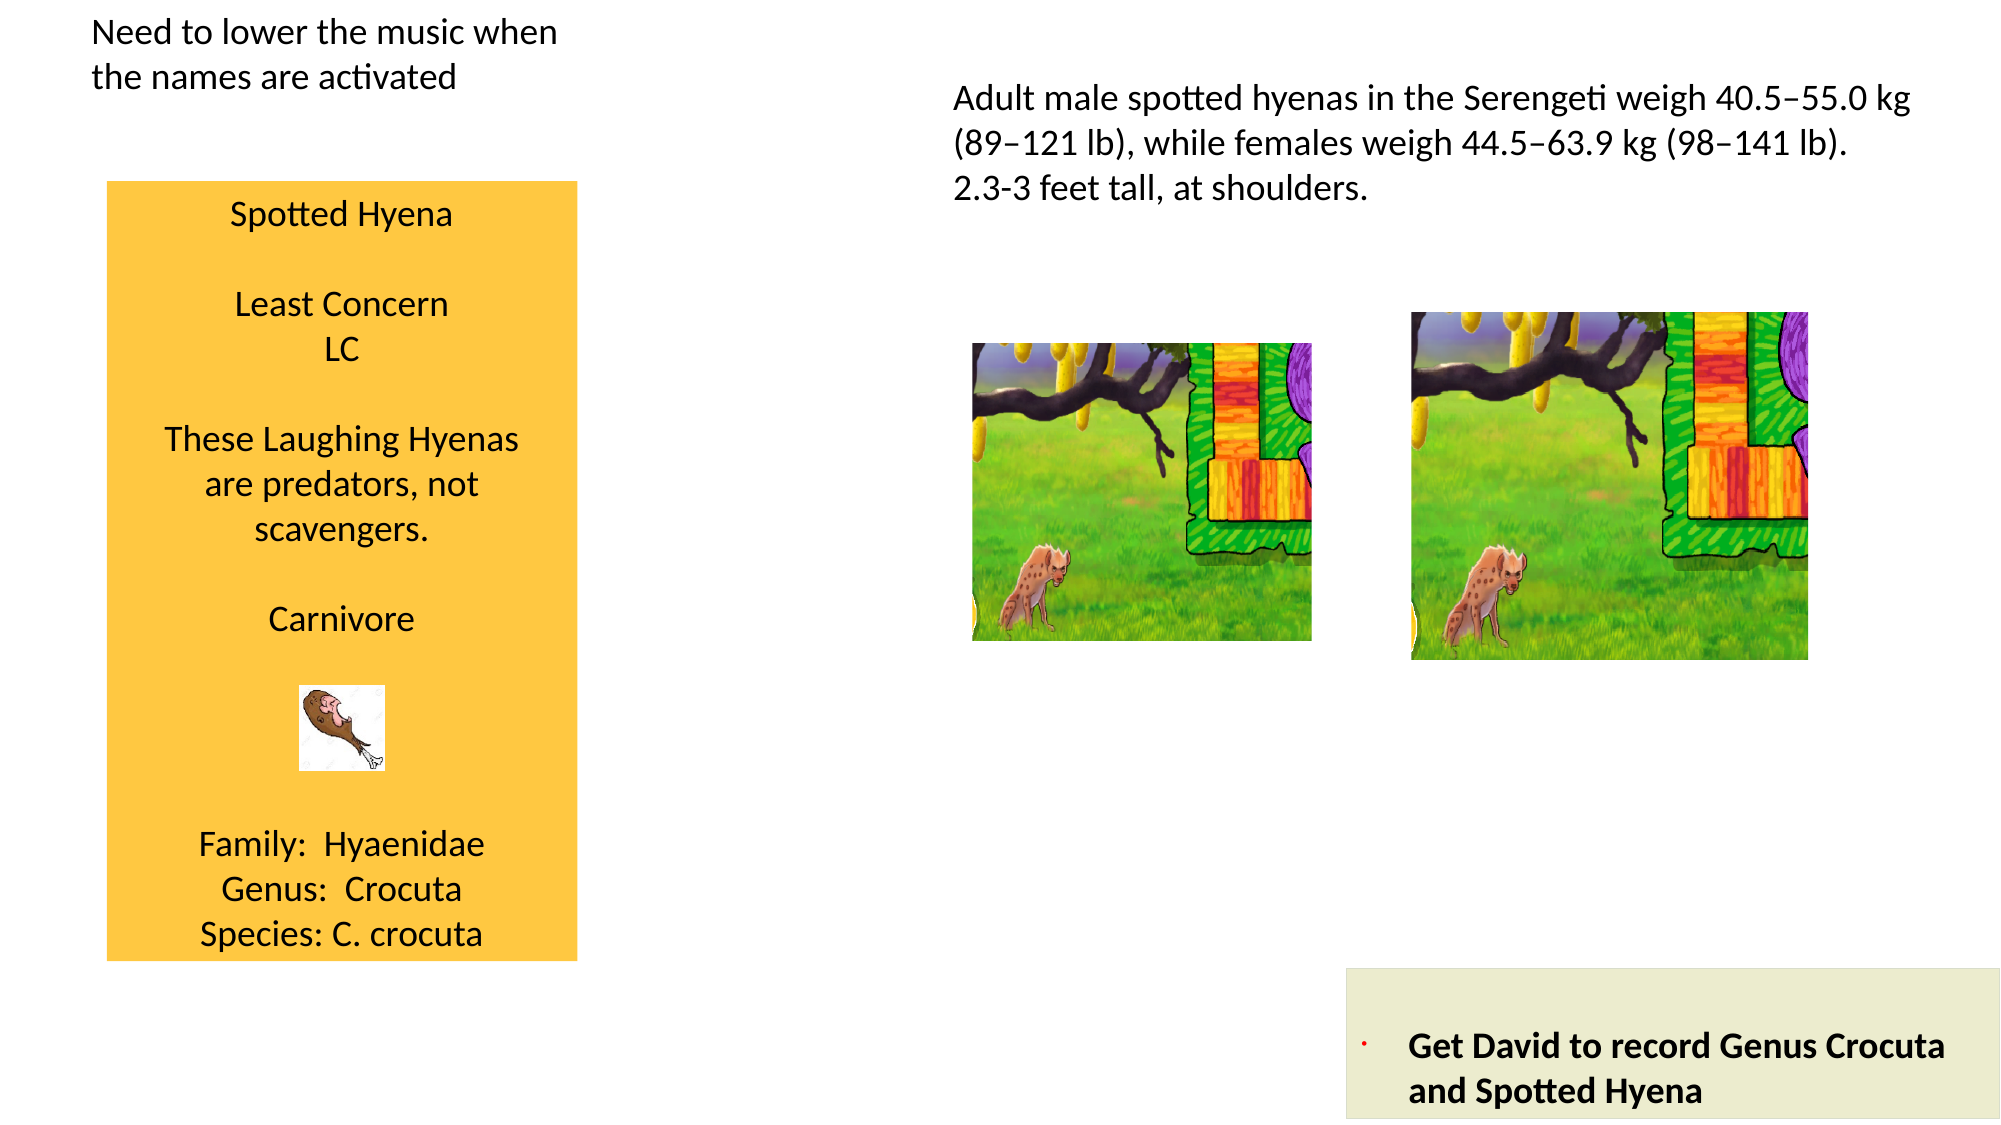

Need to lower the music when the names are activated
Adult male spotted hyenas in the Serengeti weigh 40.5–55.0 kg (89–121 lb), while females weigh 44.5–63.9 kg (98–141 lb). 2.3-3 feet tall, at shoulders.
Spotted Hyena
Least Concern
LC
These Laughing Hyenas
are predators, not
scavengers.
Carnivore
Uses:
Family: Hyaenidae
Genus: Crocuta
Species: C. crocuta
Get David to record Genus Crocuta and Spotted Hyena